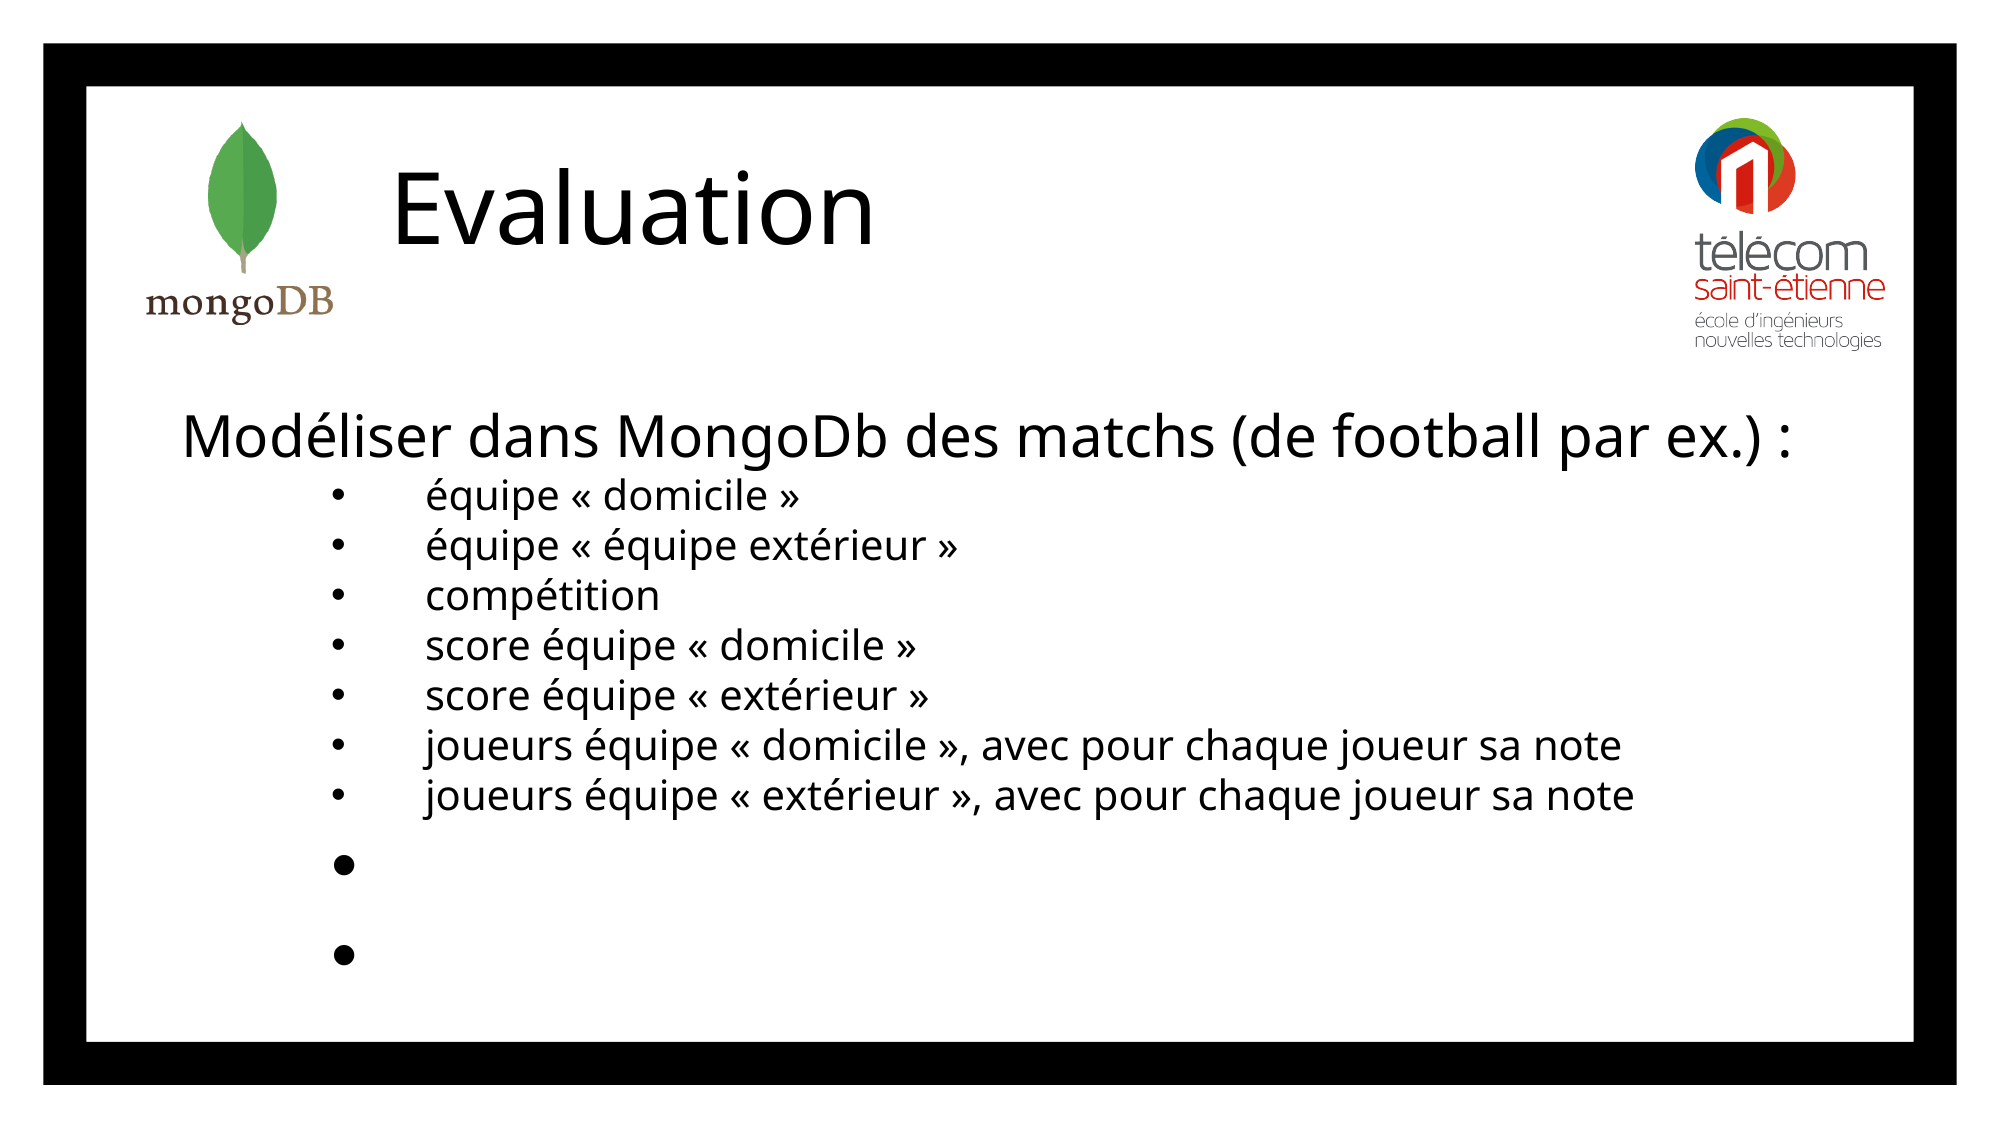

# Evaluation
Modéliser dans MongoDb des matchs (de football par ex.) :
équipe « domicile »
équipe « équipe extérieur »
compétition
score équipe « domicile »
score équipe « extérieur »
joueurs équipe « domicile », avec pour chaque joueur sa note
joueurs équipe « extérieur », avec pour chaque joueur sa note